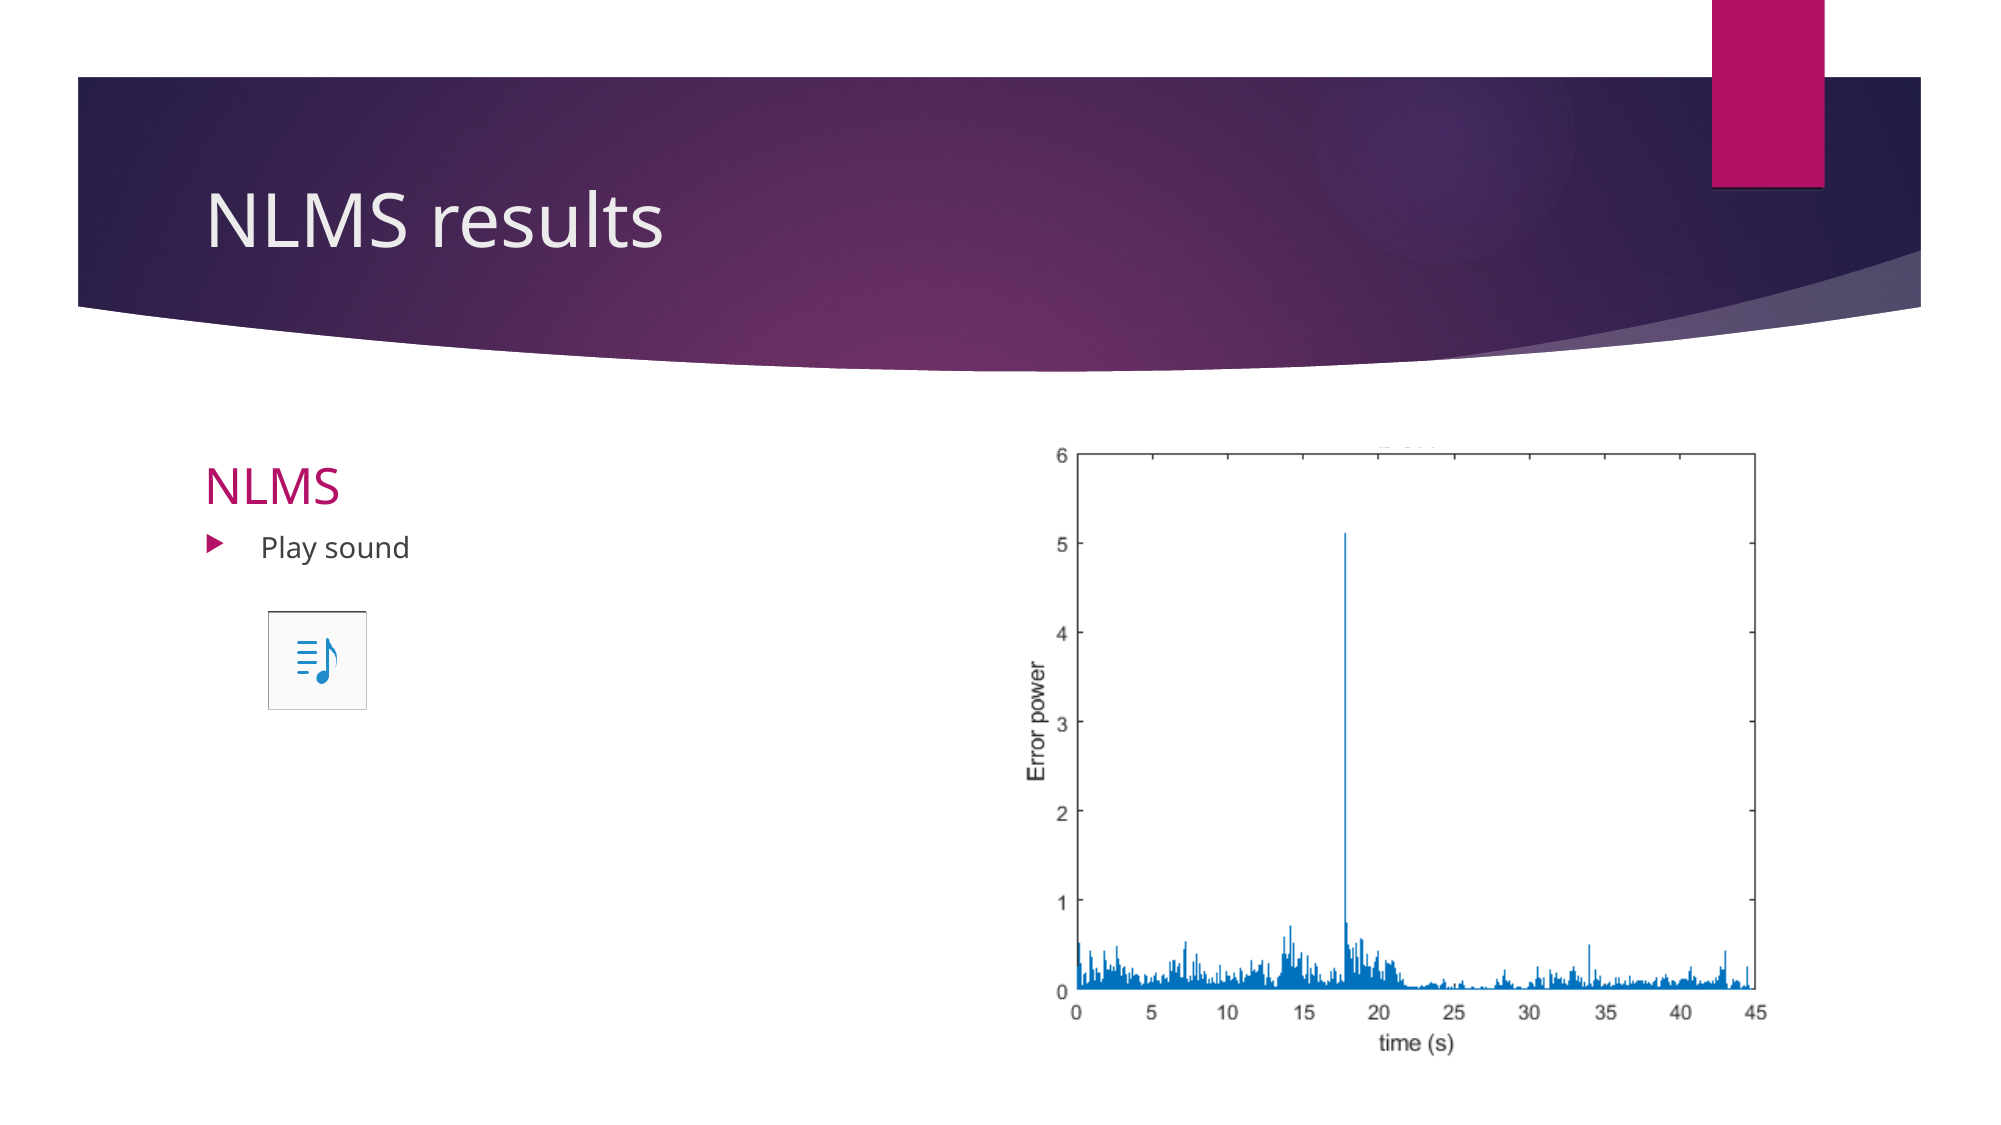

# NLMS results
NLMS
graphs
Play sound